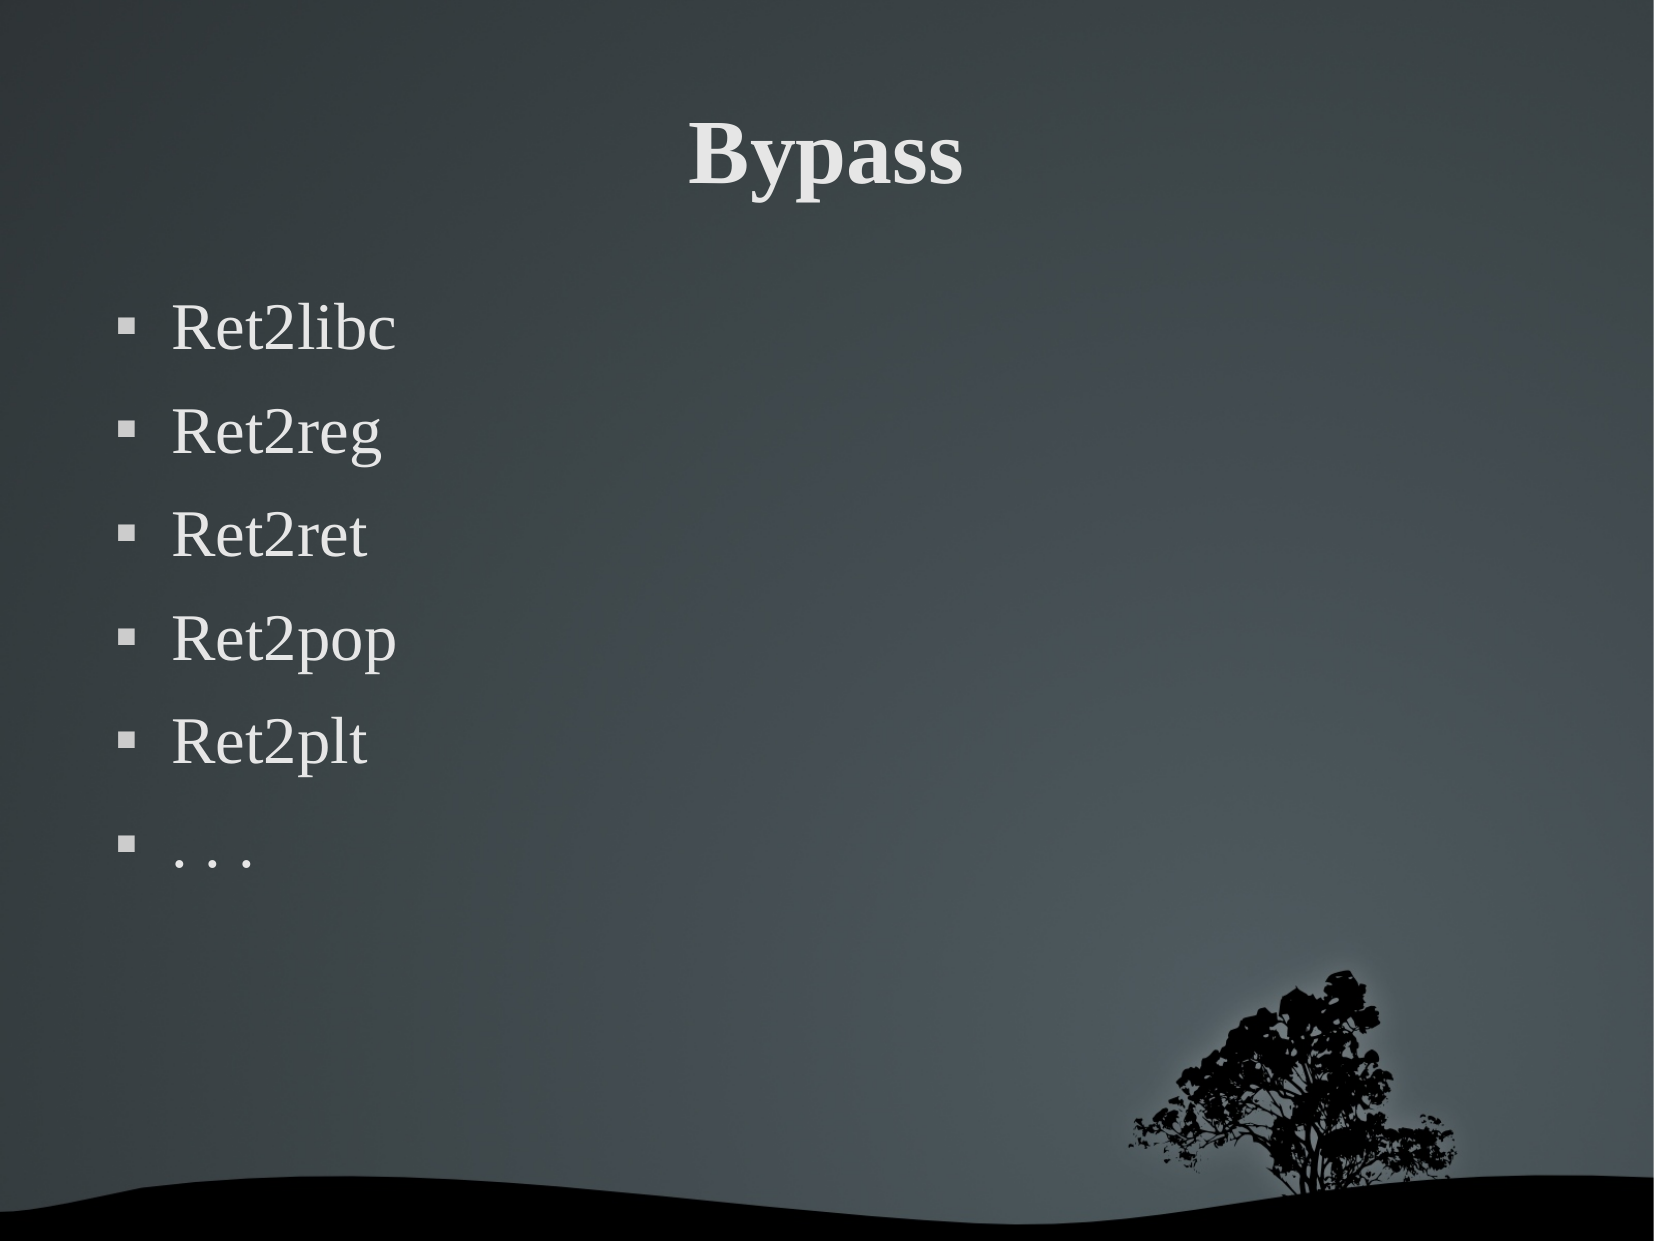

# Bypass
Ret2libc
Ret2reg
Ret2ret
Ret2pop
Ret2plt
. . .